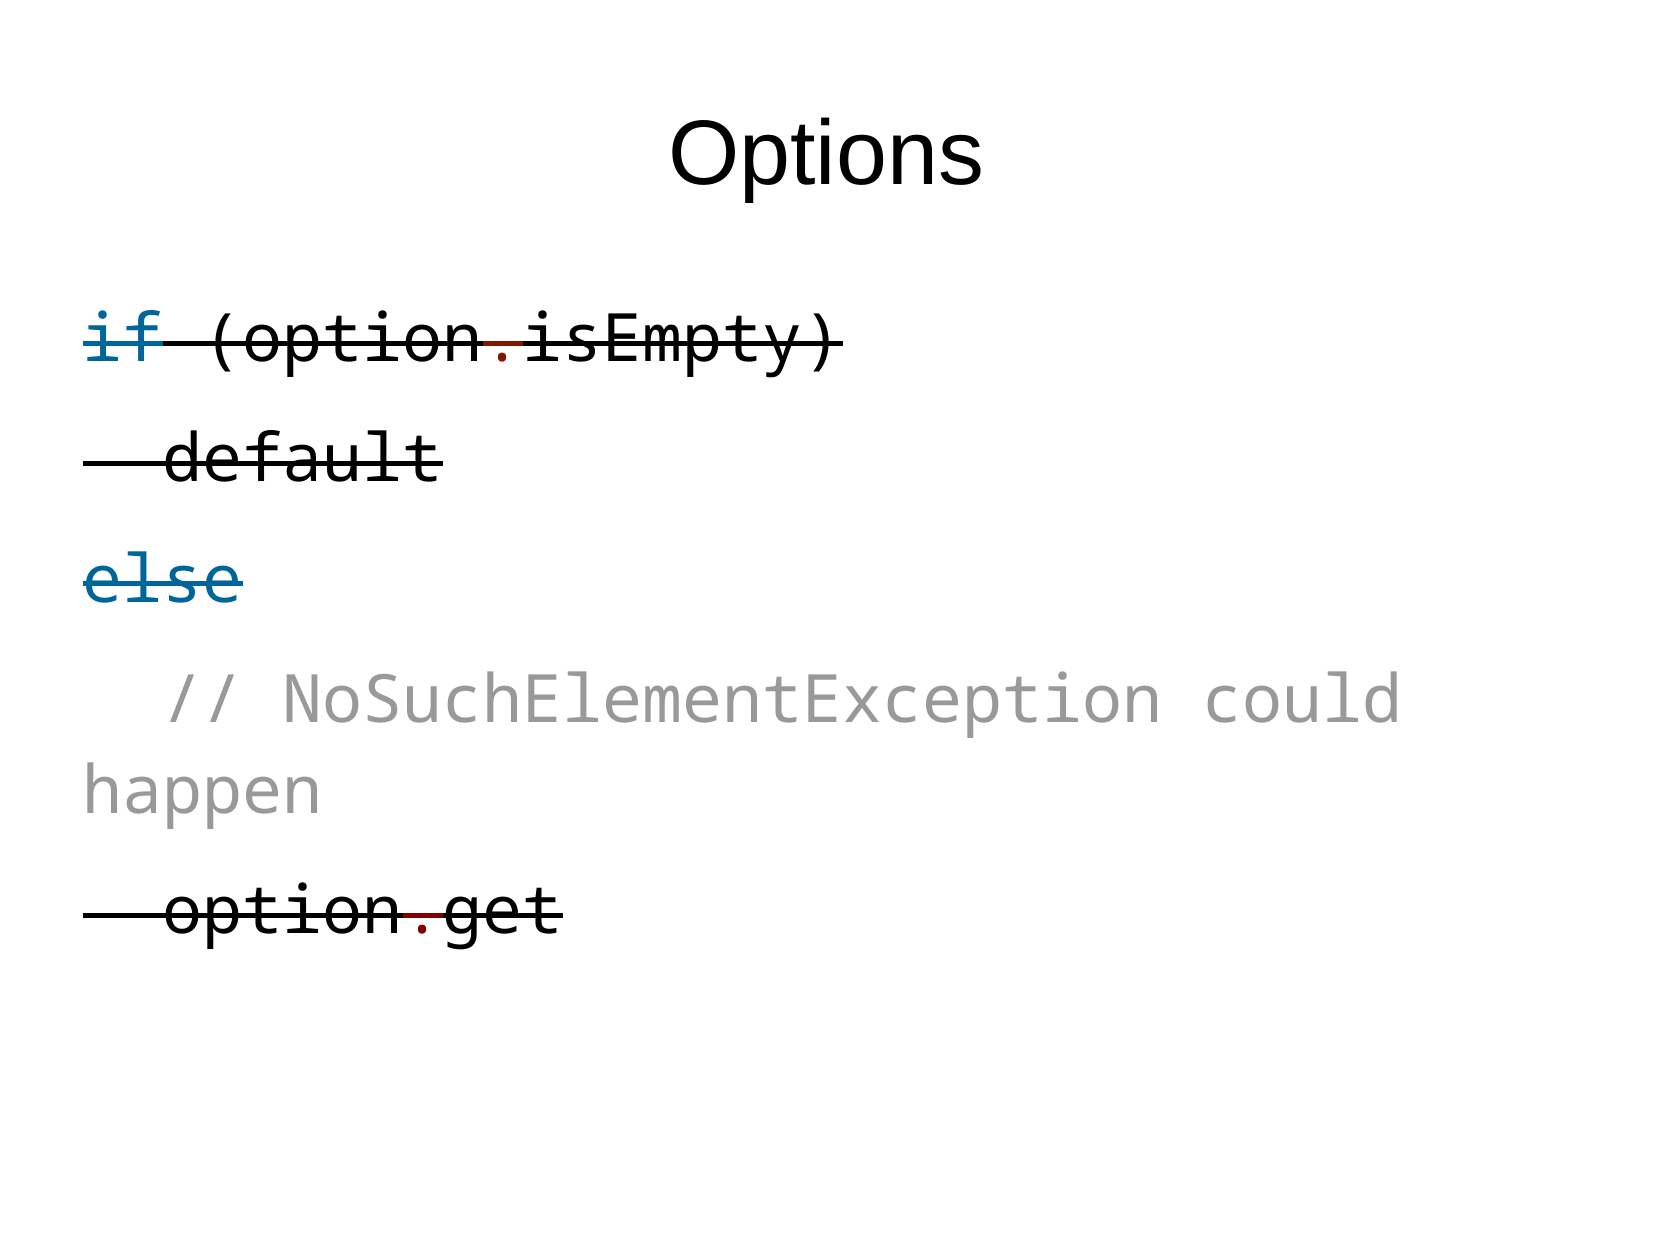

# Options
if (option.isEmpty)
 default
else
 // NoSuchElementException could happen
 option.get